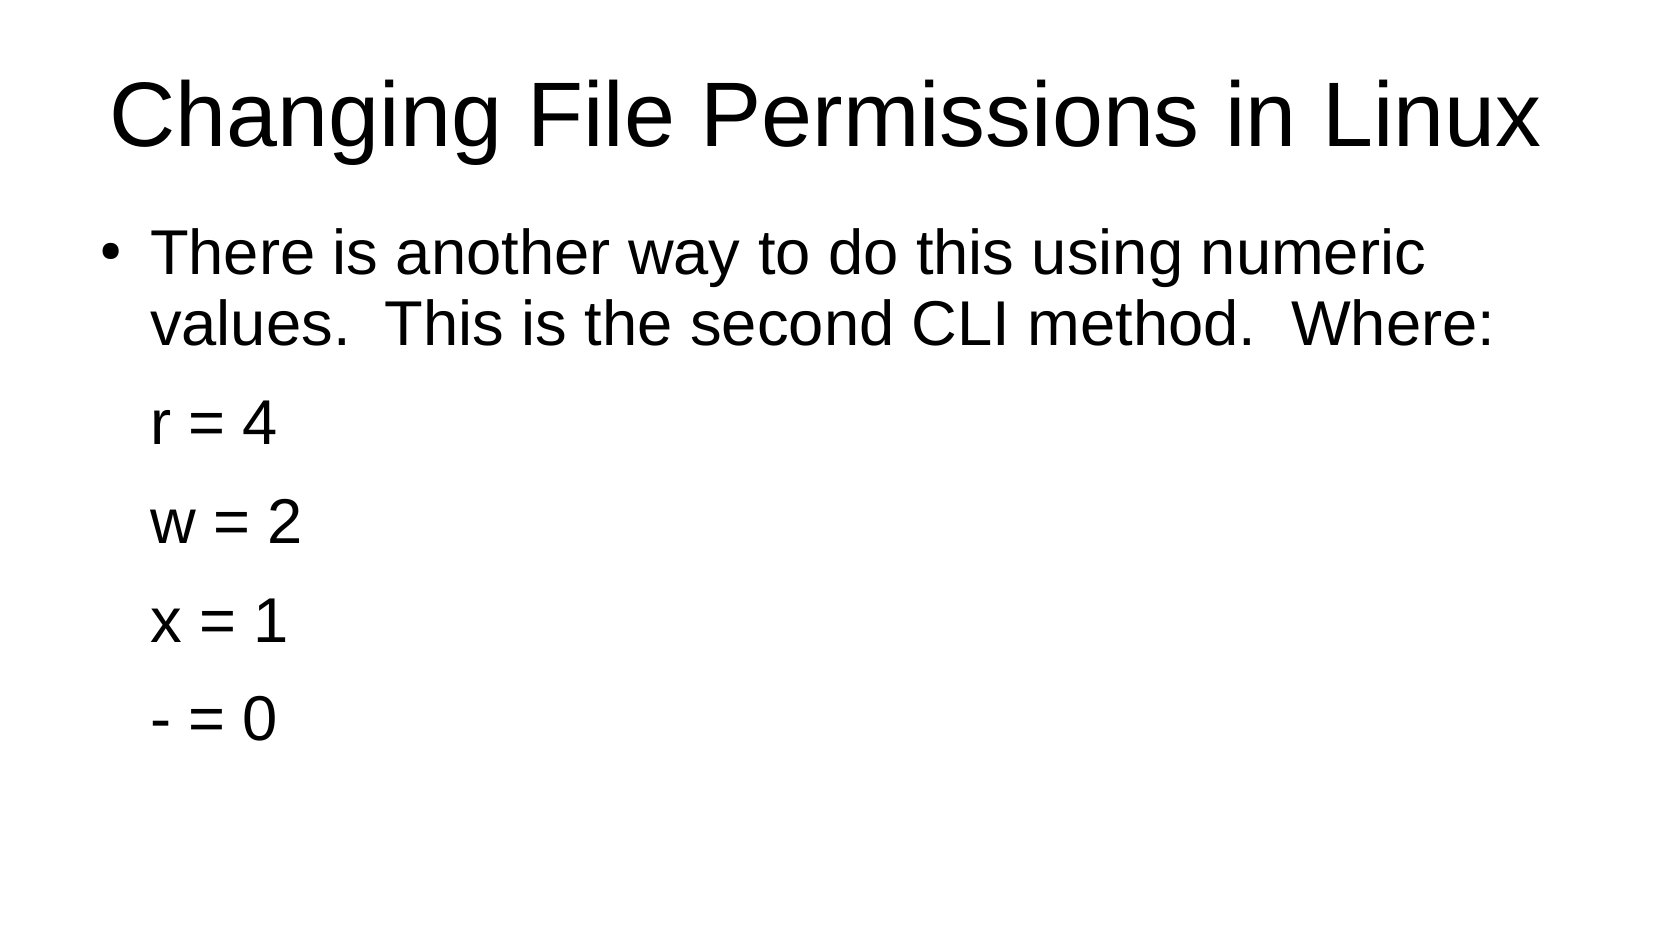

# Changing File Permissions in Linux
There is another way to do this using numeric values. This is the second CLI method. Where:
r = 4
w = 2
x = 1
- = 0